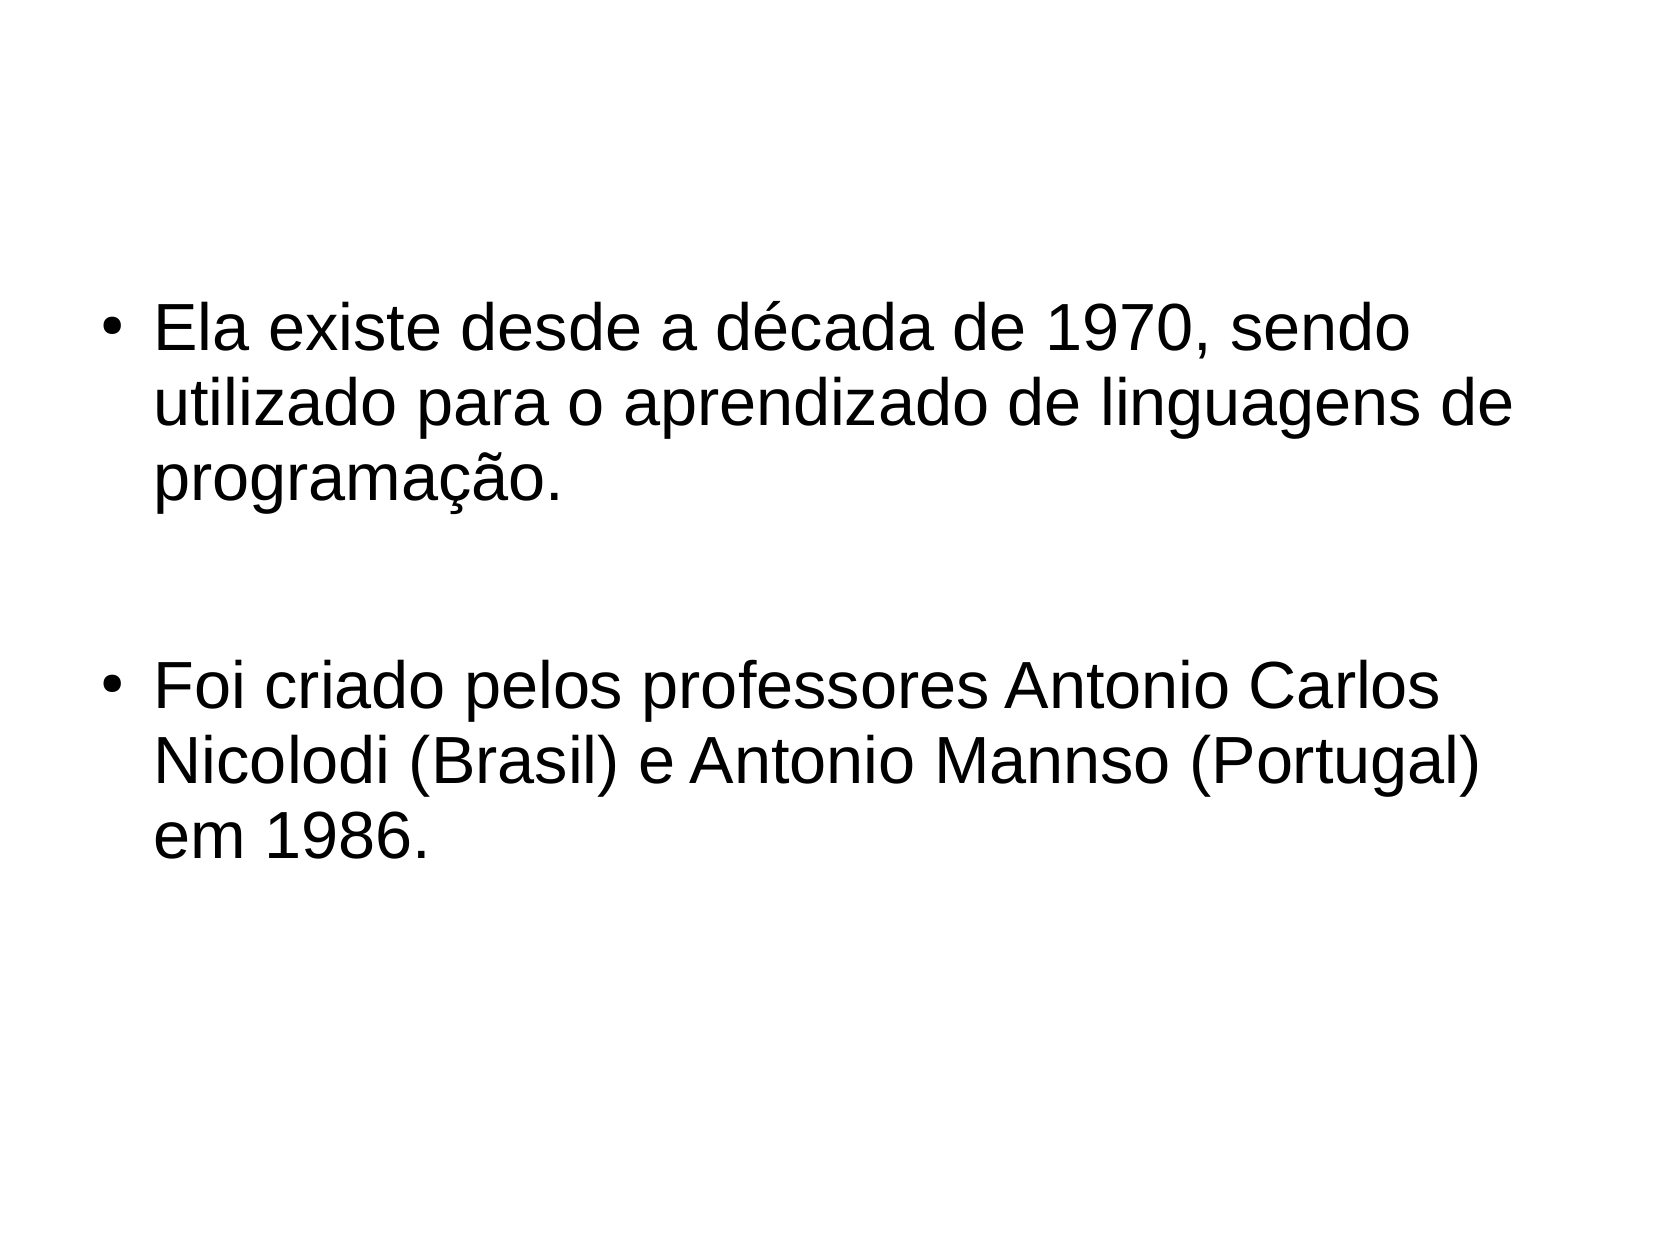

#
Ela existe desde a década de 1970, sendo utilizado para o aprendizado de linguagens de programação.
Foi criado pelos professores Antonio Carlos Nicolodi (Brasil) e Antonio Mannso (Portugal) em 1986.